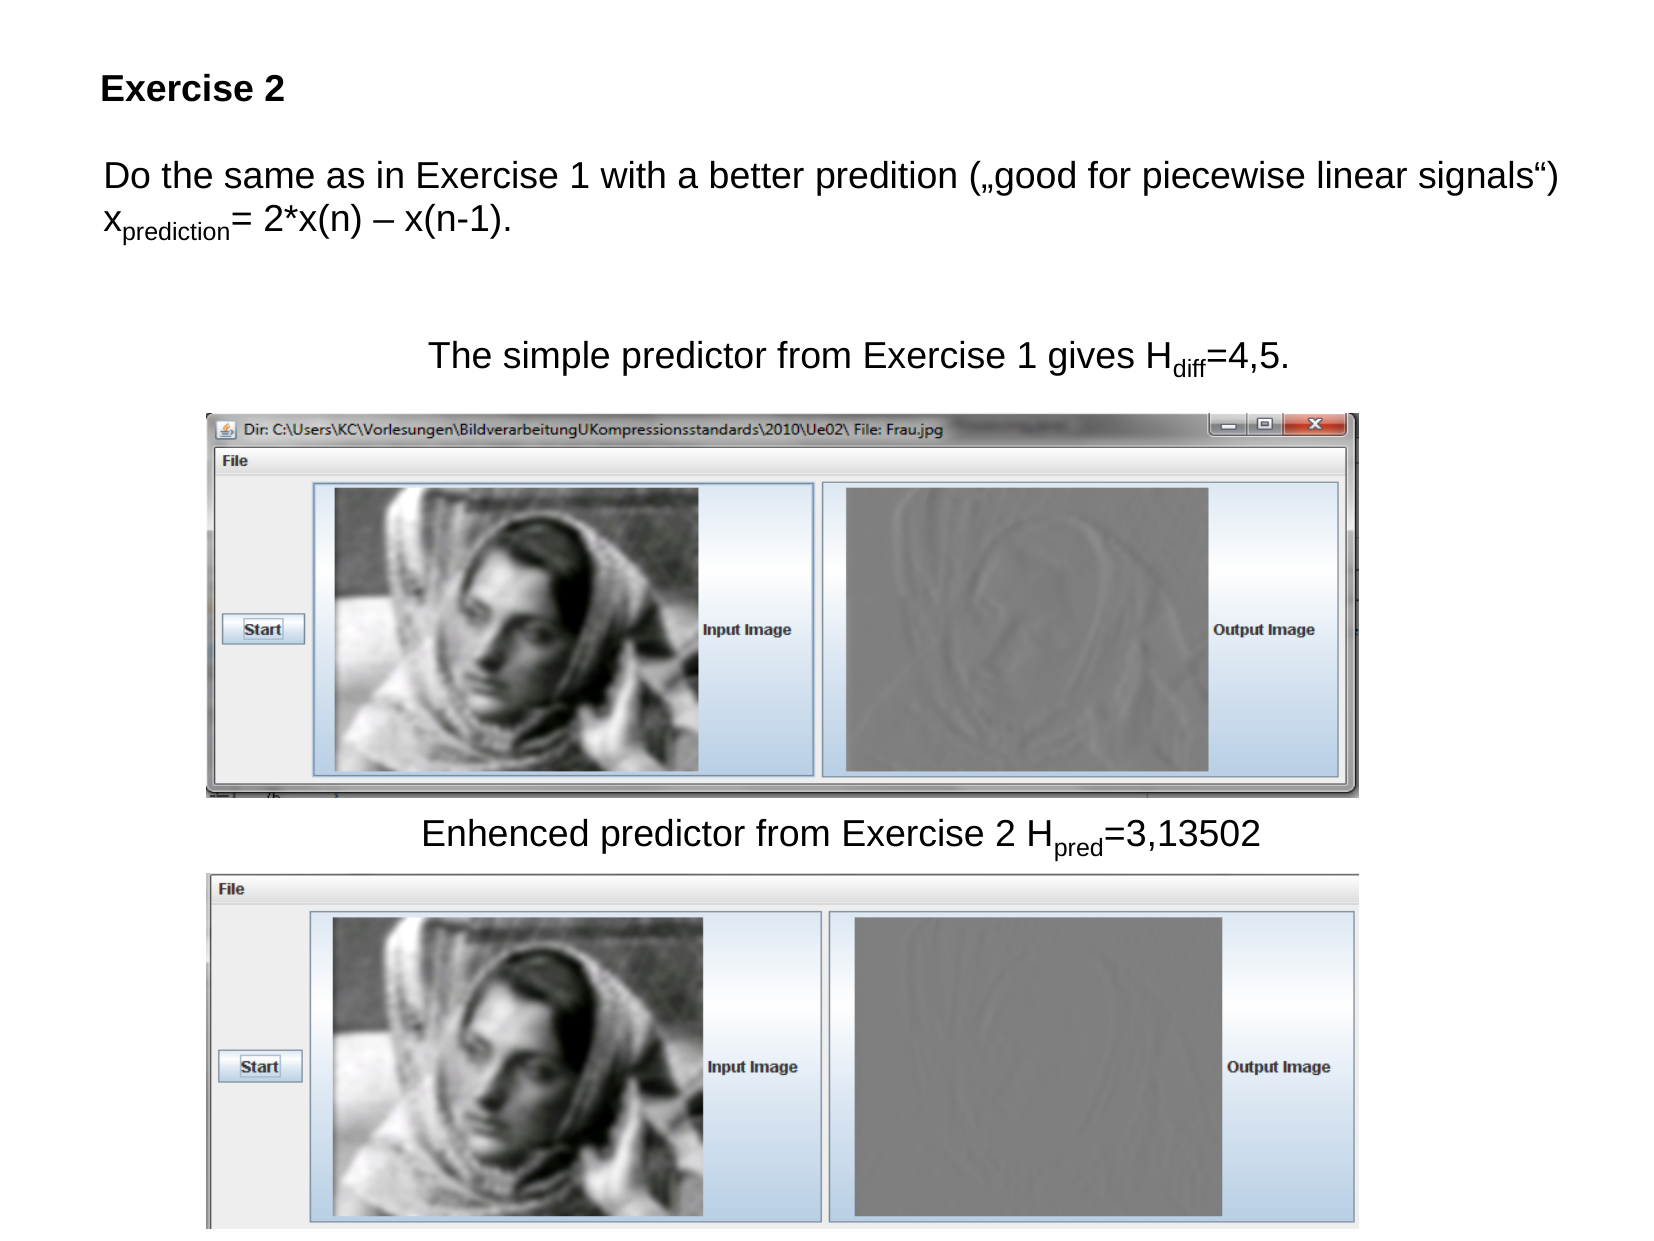

Exercise 2
Do the same as in Exercise 1 with a better predition („good for piecewise linear signals“)
xprediction= 2*x(n) – x(n-1).
The simple predictor from Exercise 1 gives Hdiff=4,5.
Enhenced predictor from Exercise 2 Hpred=3,13502